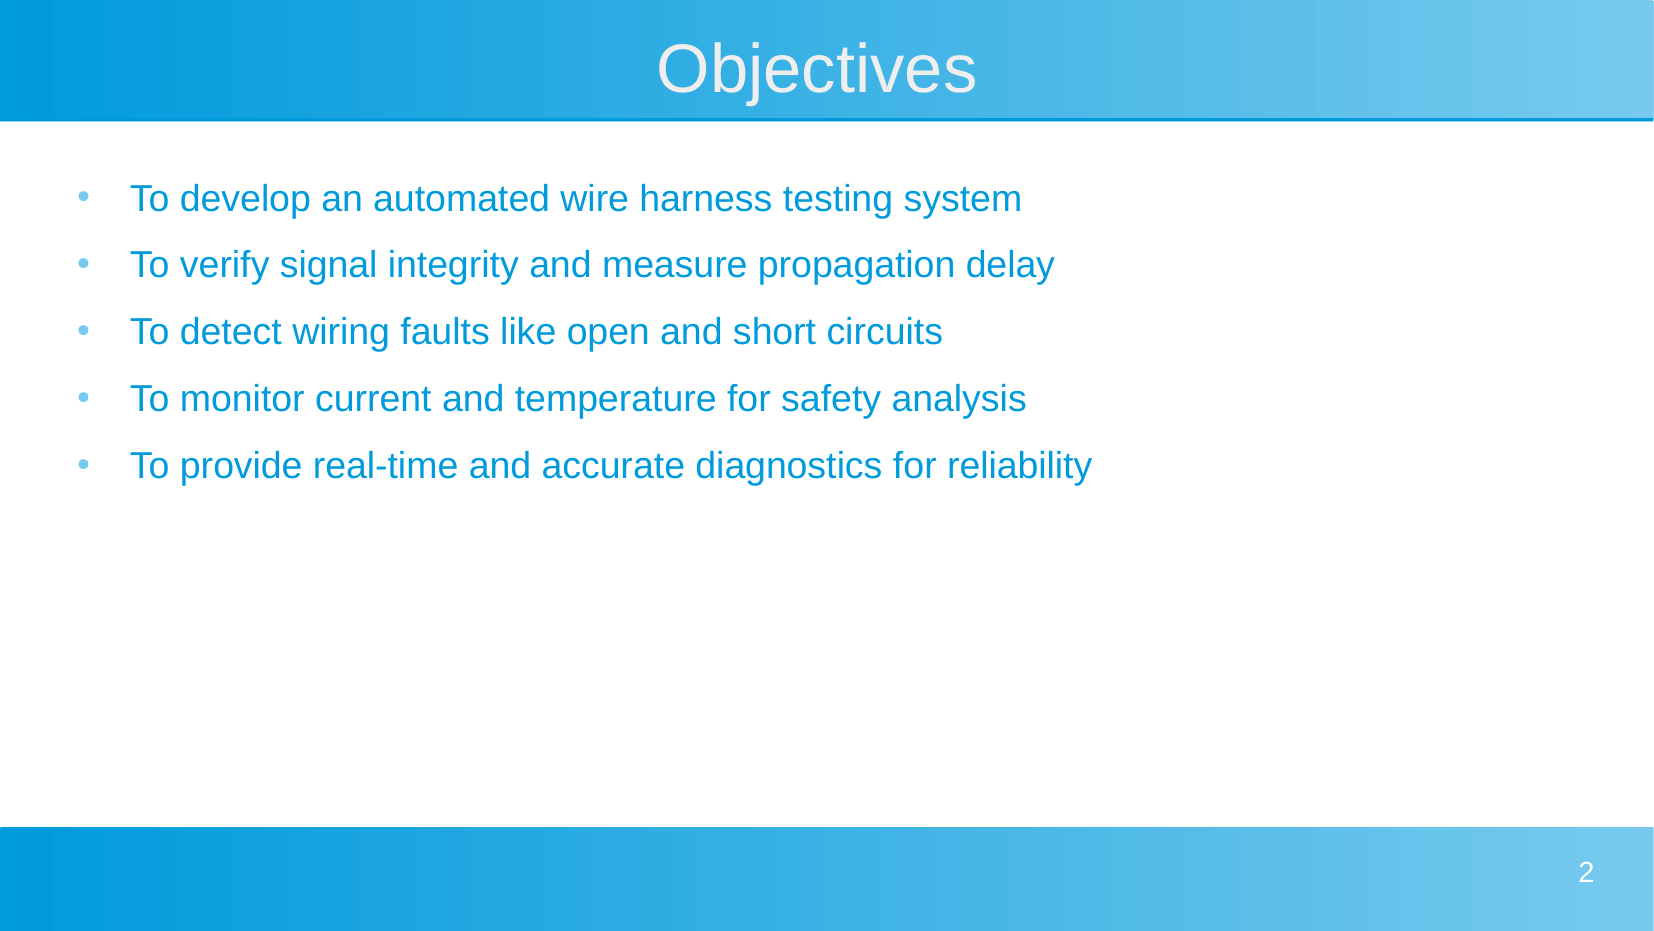

# Objectives
To develop an automated wire harness testing system
To verify signal integrity and measure propagation delay
To detect wiring faults like open and short circuits
To monitor current and temperature for safety analysis
To provide real-time and accurate diagnostics for reliability
2